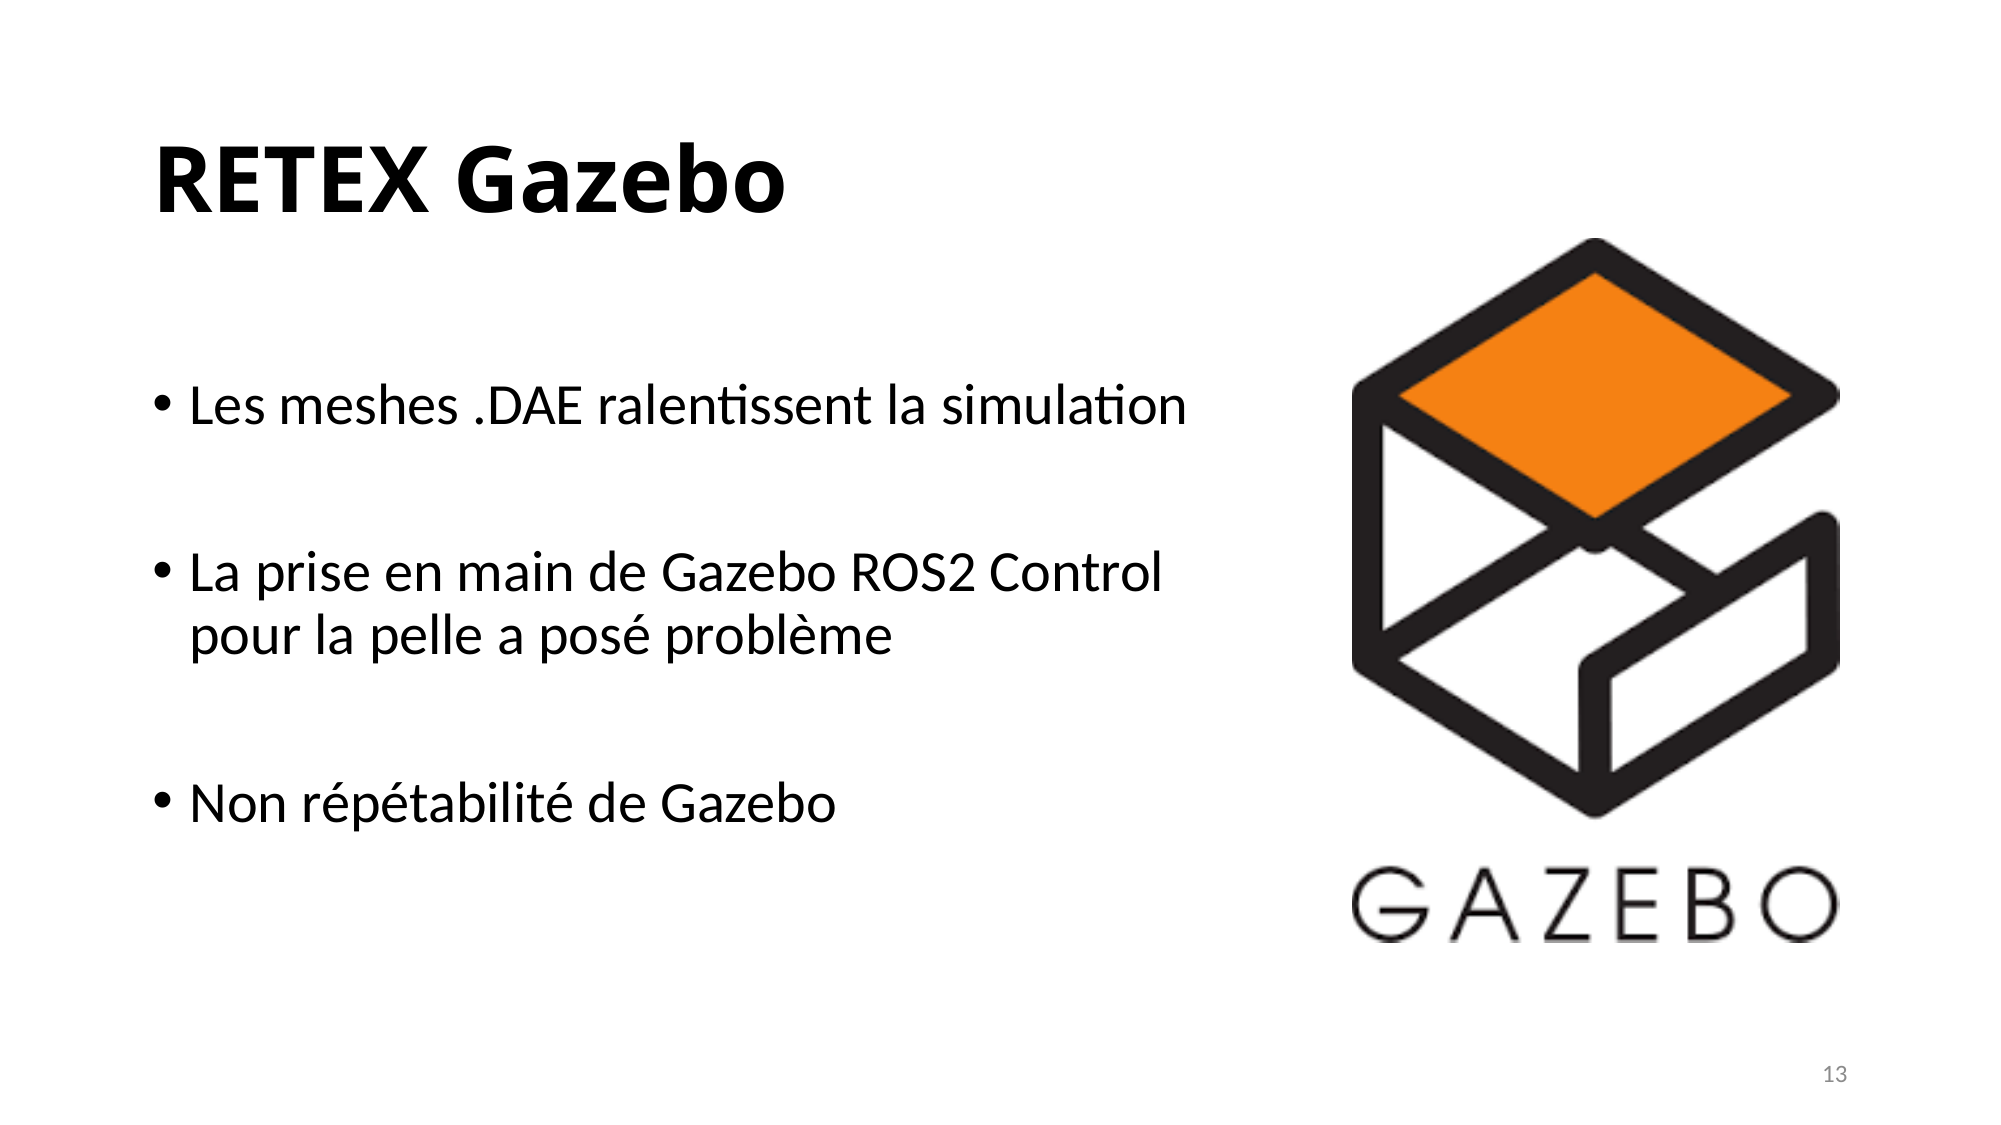

RETEX Gazebo
Les meshes .DAE ralentissent la simulation
La prise en main de Gazebo ROS2 Control pour la pelle a posé problème
Non répétabilité de Gazebo